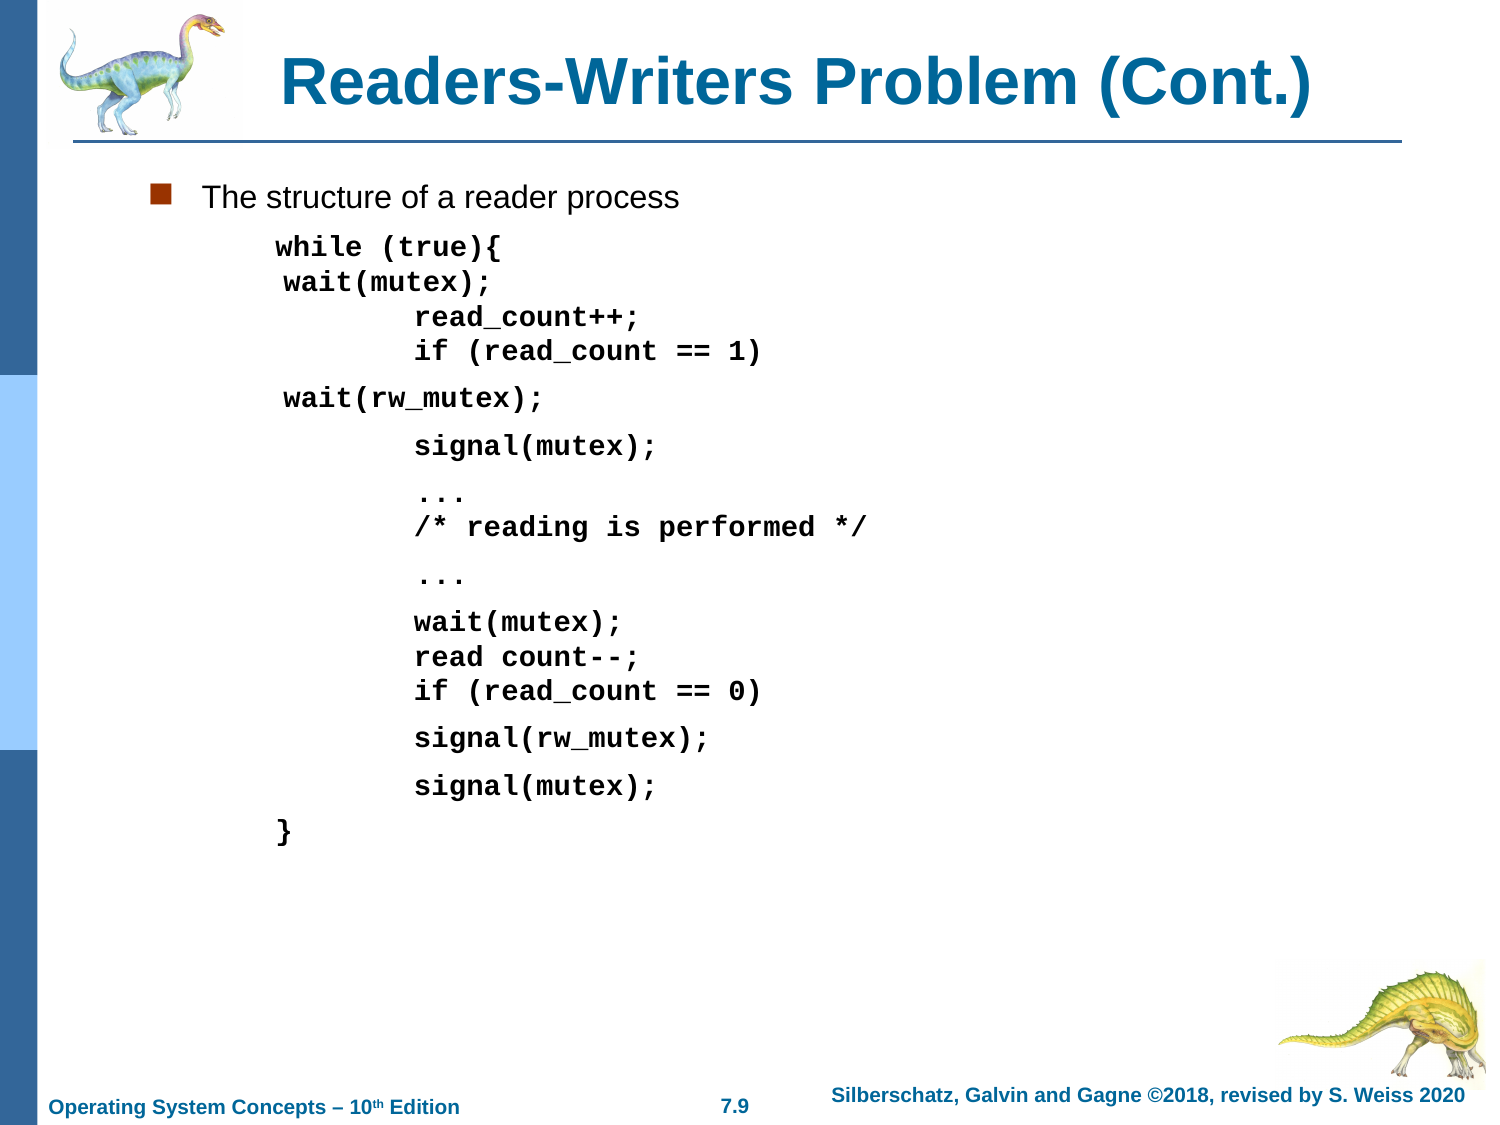

# Readers-Writers Problem (Cont.)
The structure of a reader process
 while (true){
 		wait(mutex);
 	read_count++;
 	if (read_count == 1)
		 	wait(rw_mutex);
 	signal(mutex);
 ...
 	/* reading is performed */
 ...
 	wait(mutex);
 	read count--;
 	if (read_count == 0)
 		signal(rw_mutex);
 	signal(mutex);
 }